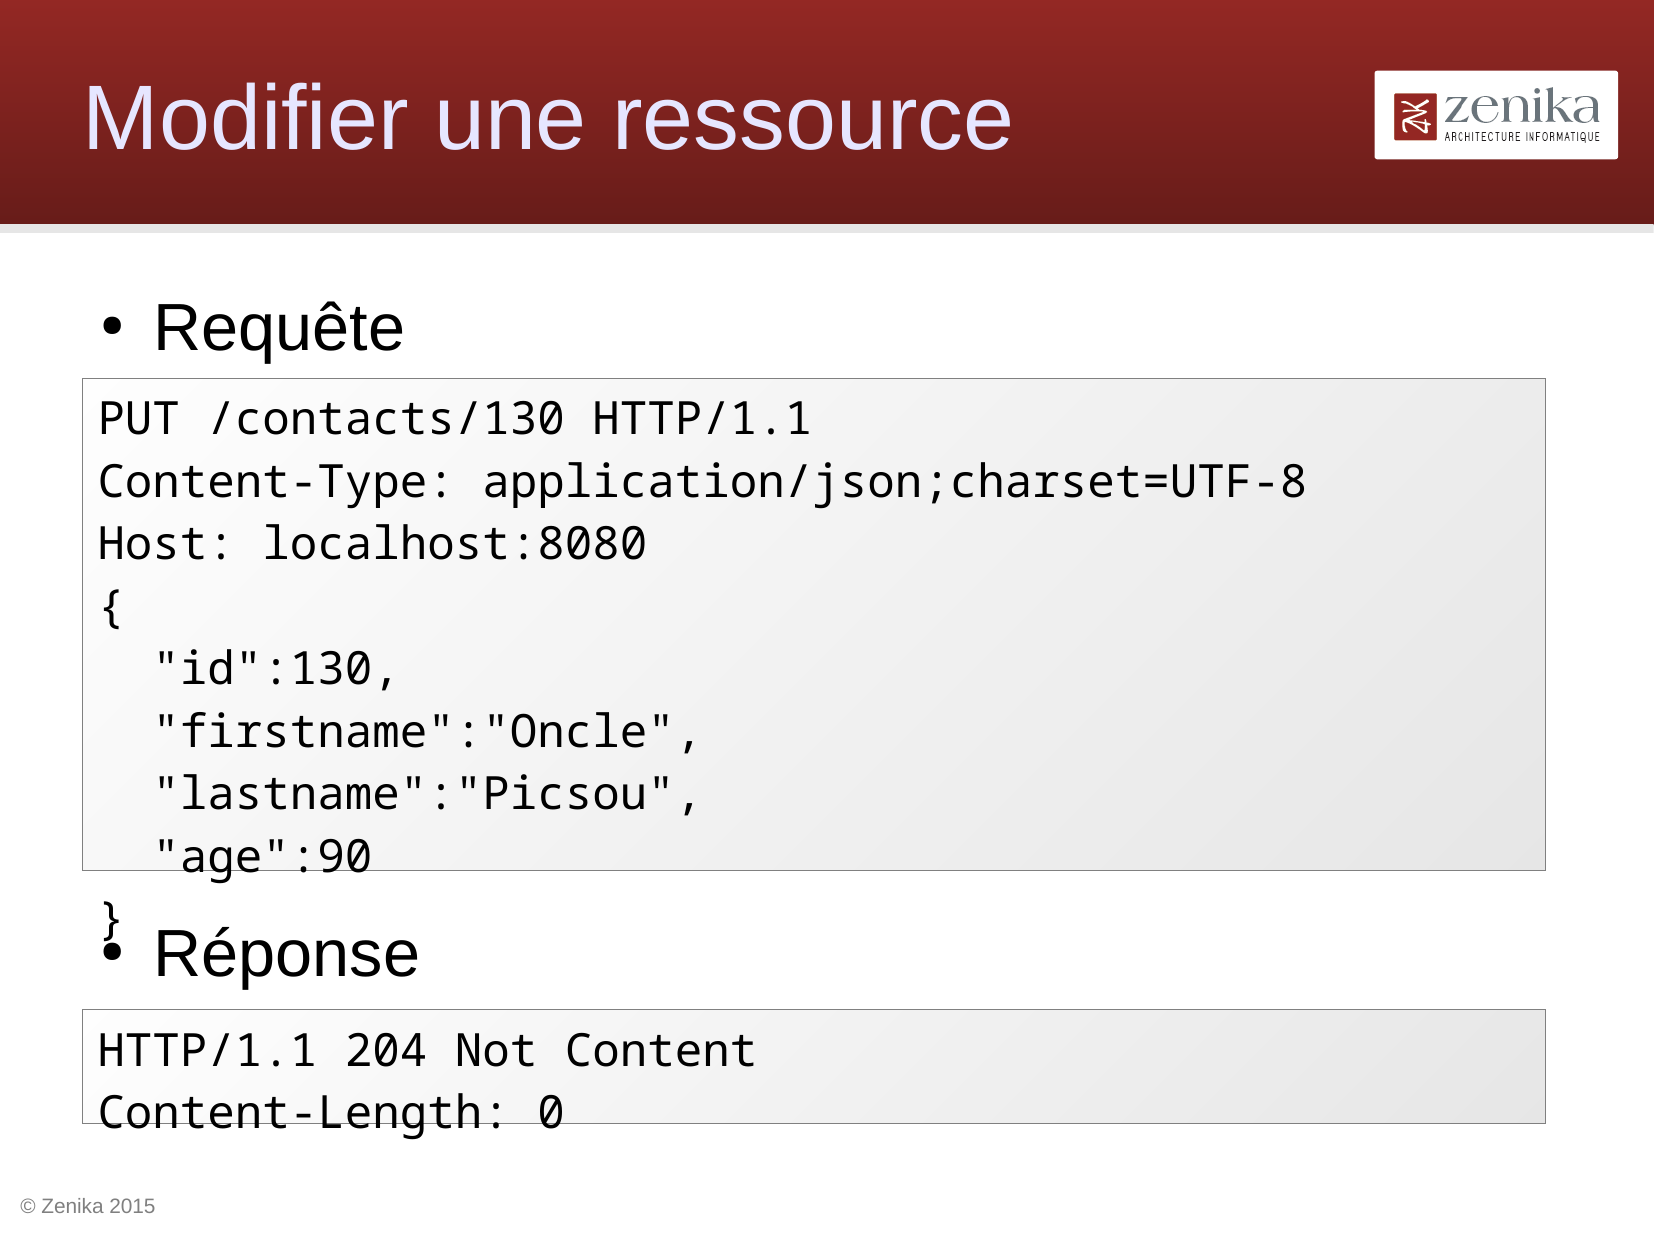

# Modifier une ressource
Requête
Réponse
PUT /contacts/130 HTTP/1.1
Content-Type: application/json;charset=UTF-8
Host: localhost:8080
{
 "id":130,
 "firstname":"Oncle",
 "lastname":"Picsou",
 "age":90
}
HTTP/1.1 204 Not Content
Content-Length: 0